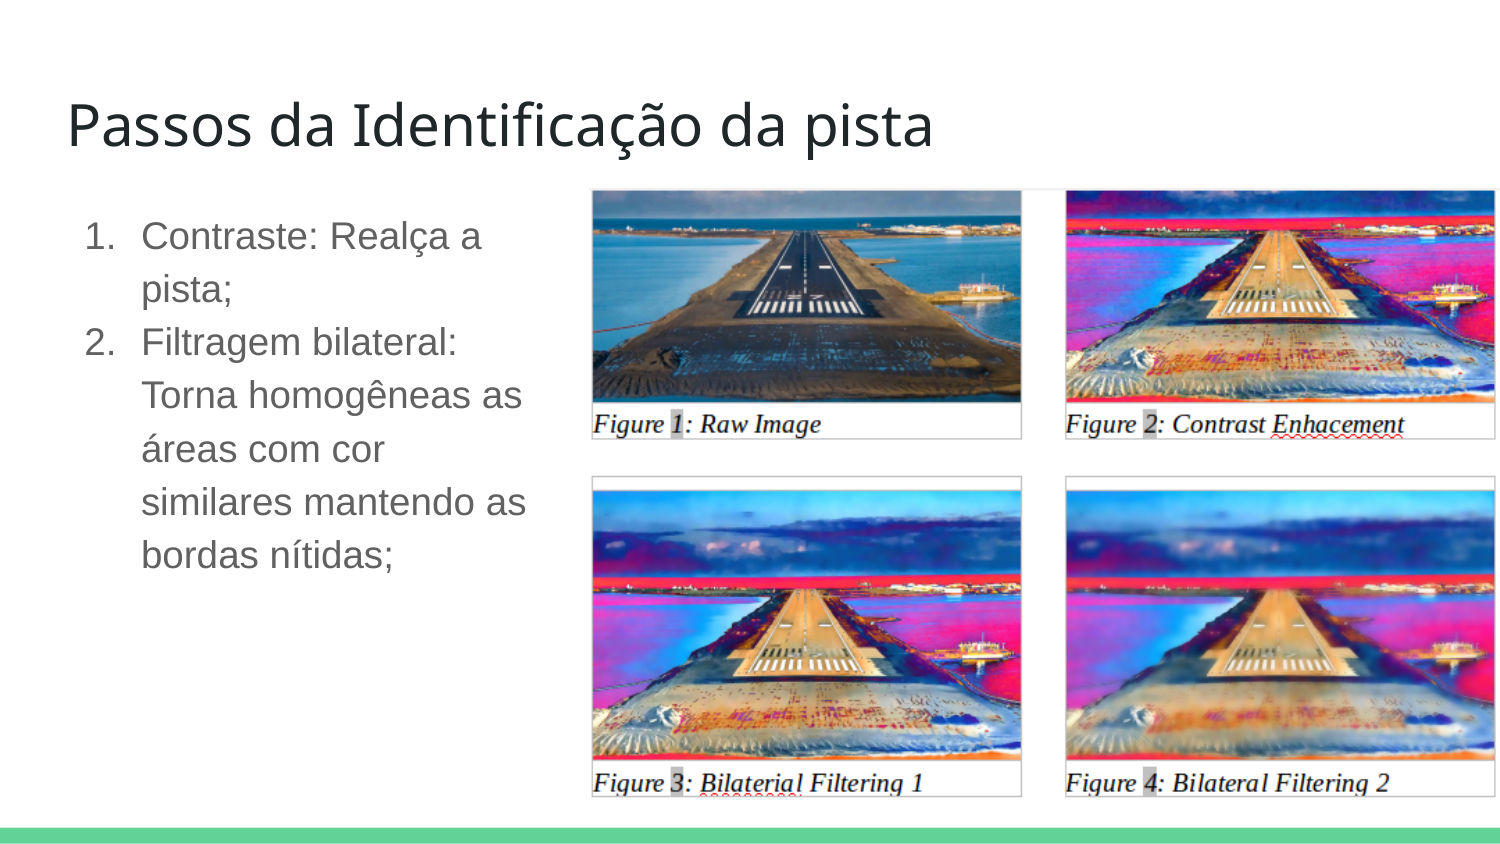

# Passos da Identificação da pista
Contraste: Realça a pista;
Filtragem bilateral: Torna homogêneas as áreas com cor similares mantendo as bordas nítidas;